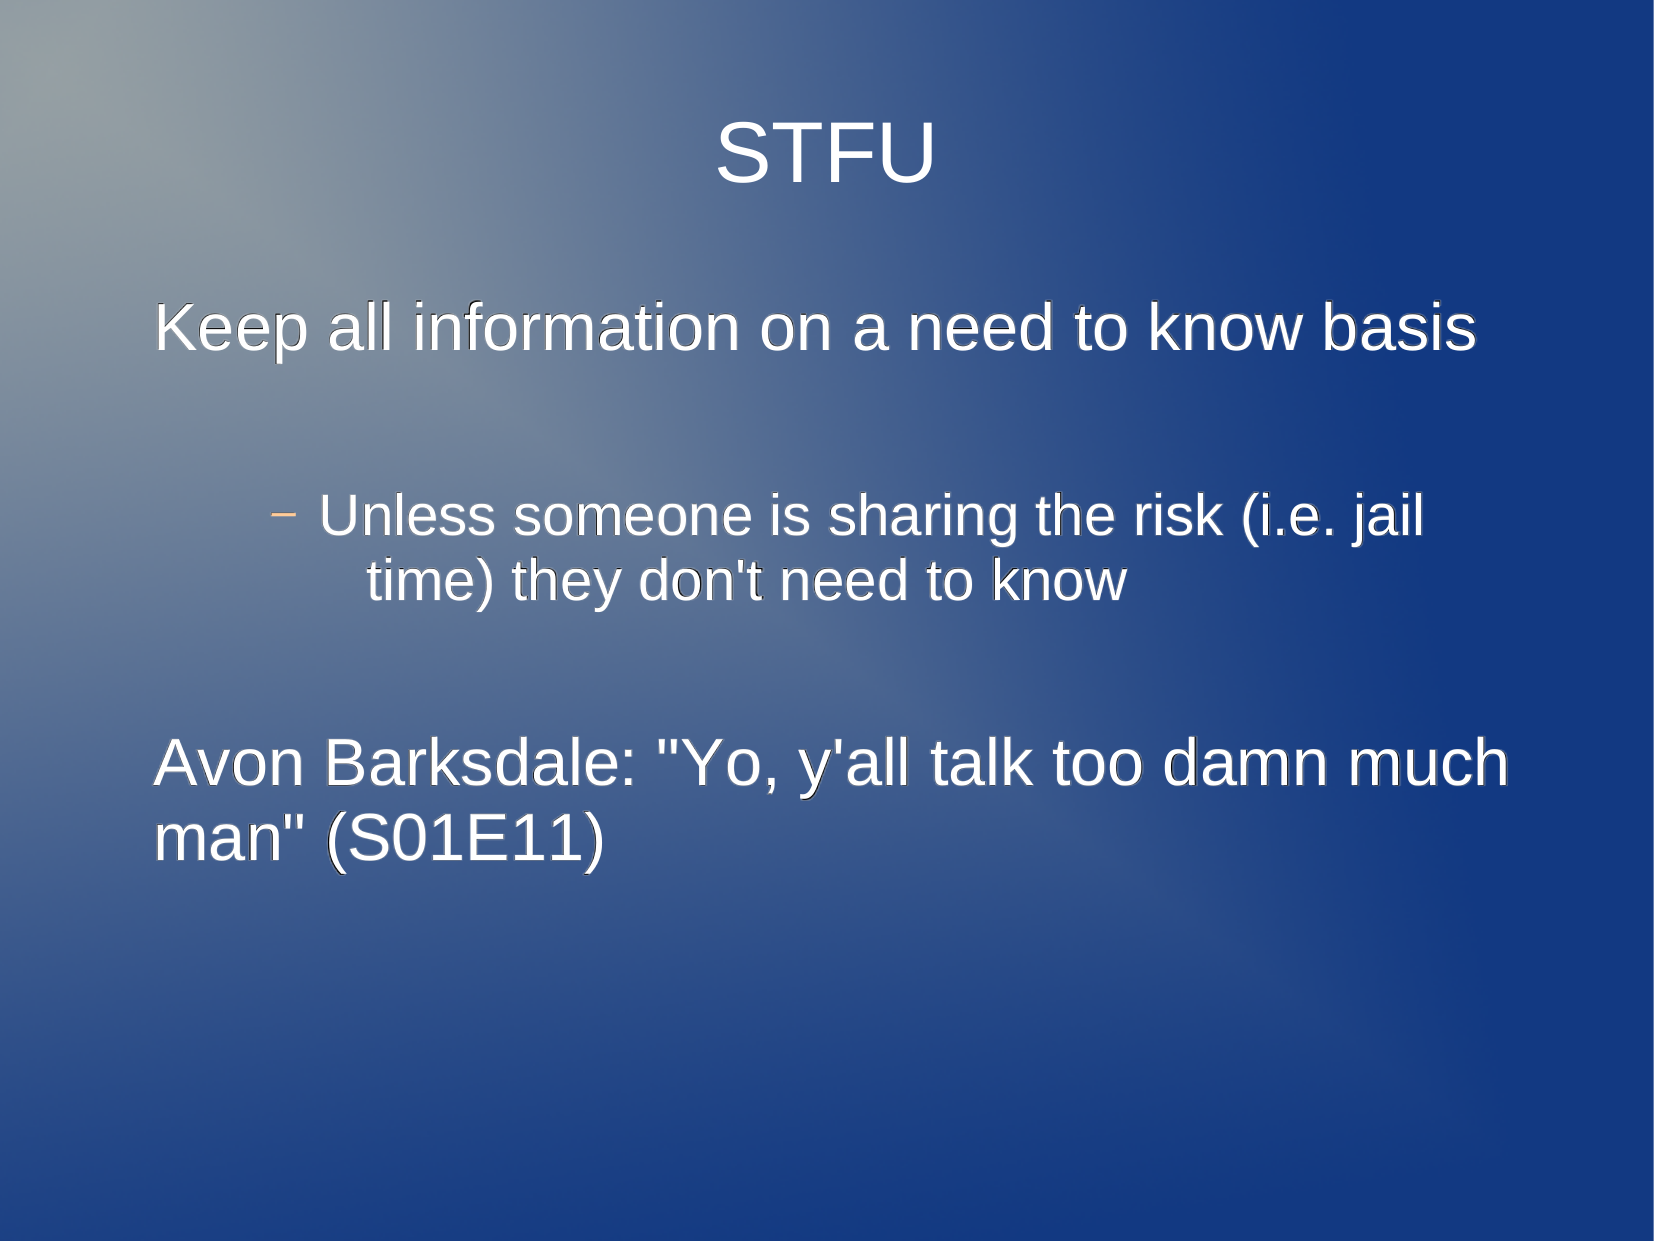

# STFU
Keep all information on a need to know basis
Unless someone is sharing the risk (i.e. jail time) they don't need to know
Avon Barksdale: "Yo, y'all talk too damn much man" (S01E11)